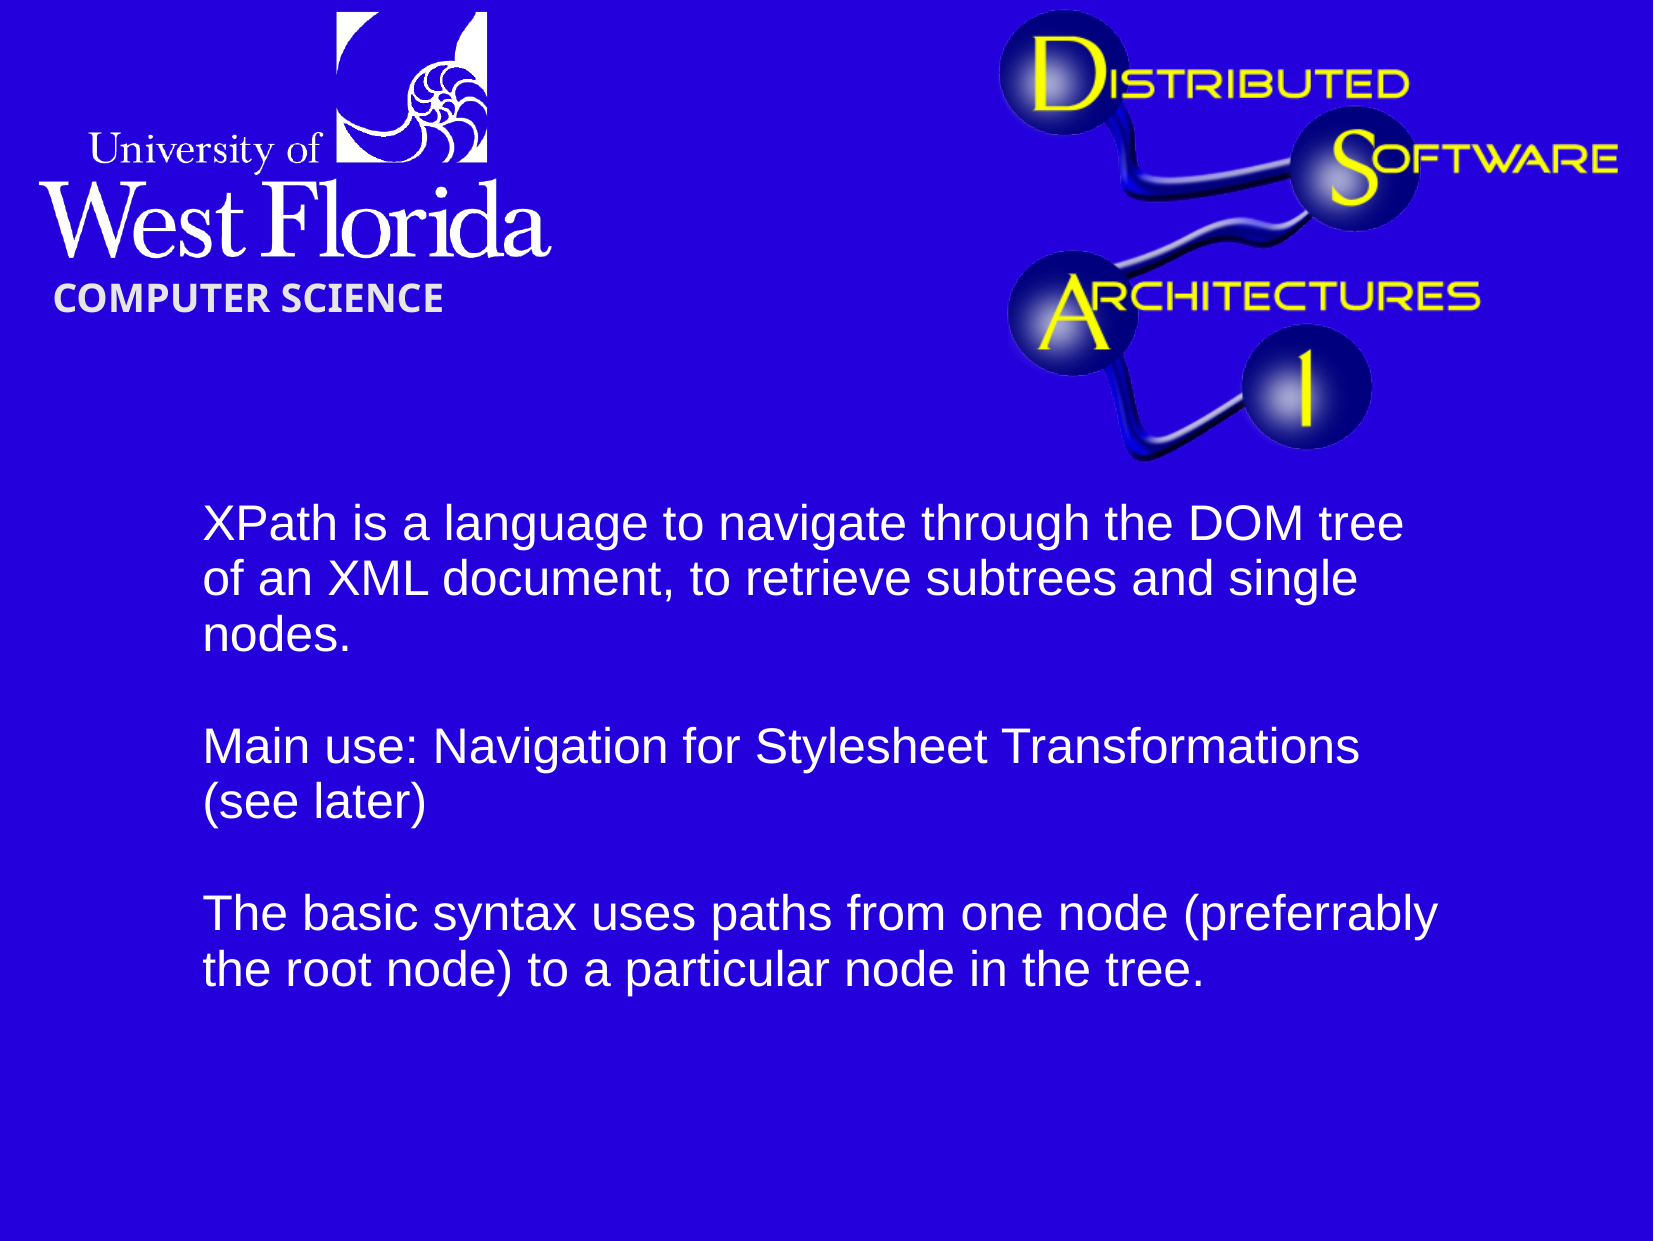

COMPUTER SCIENCE
XPath is a language to navigate through the DOM tree of an XML document, to retrieve subtrees and single nodes.
Main use: Navigation for Stylesheet Transformations (see later)
The basic syntax uses paths from one node (preferrably the root node) to a particular node in the tree.